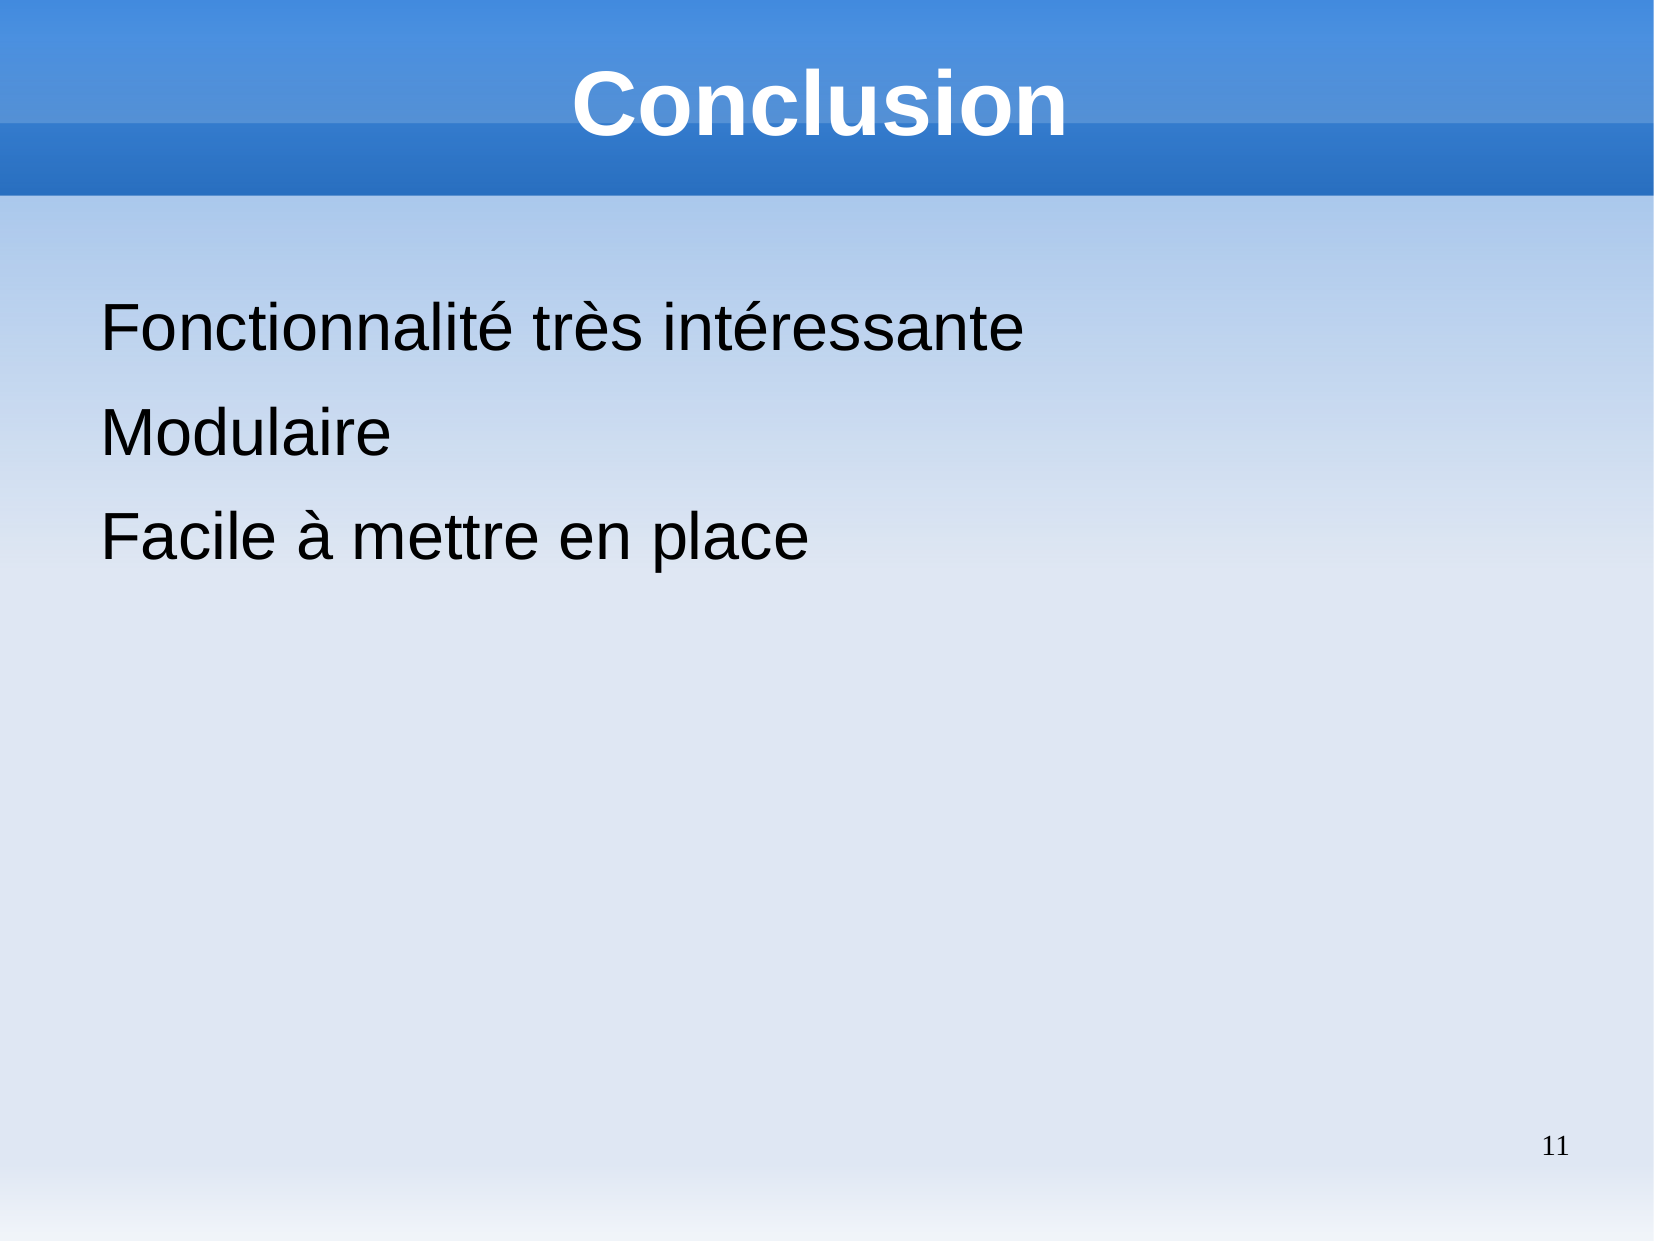

# Conclusion
Fonctionnalité très intéressante
Modulaire
Facile à mettre en place
11